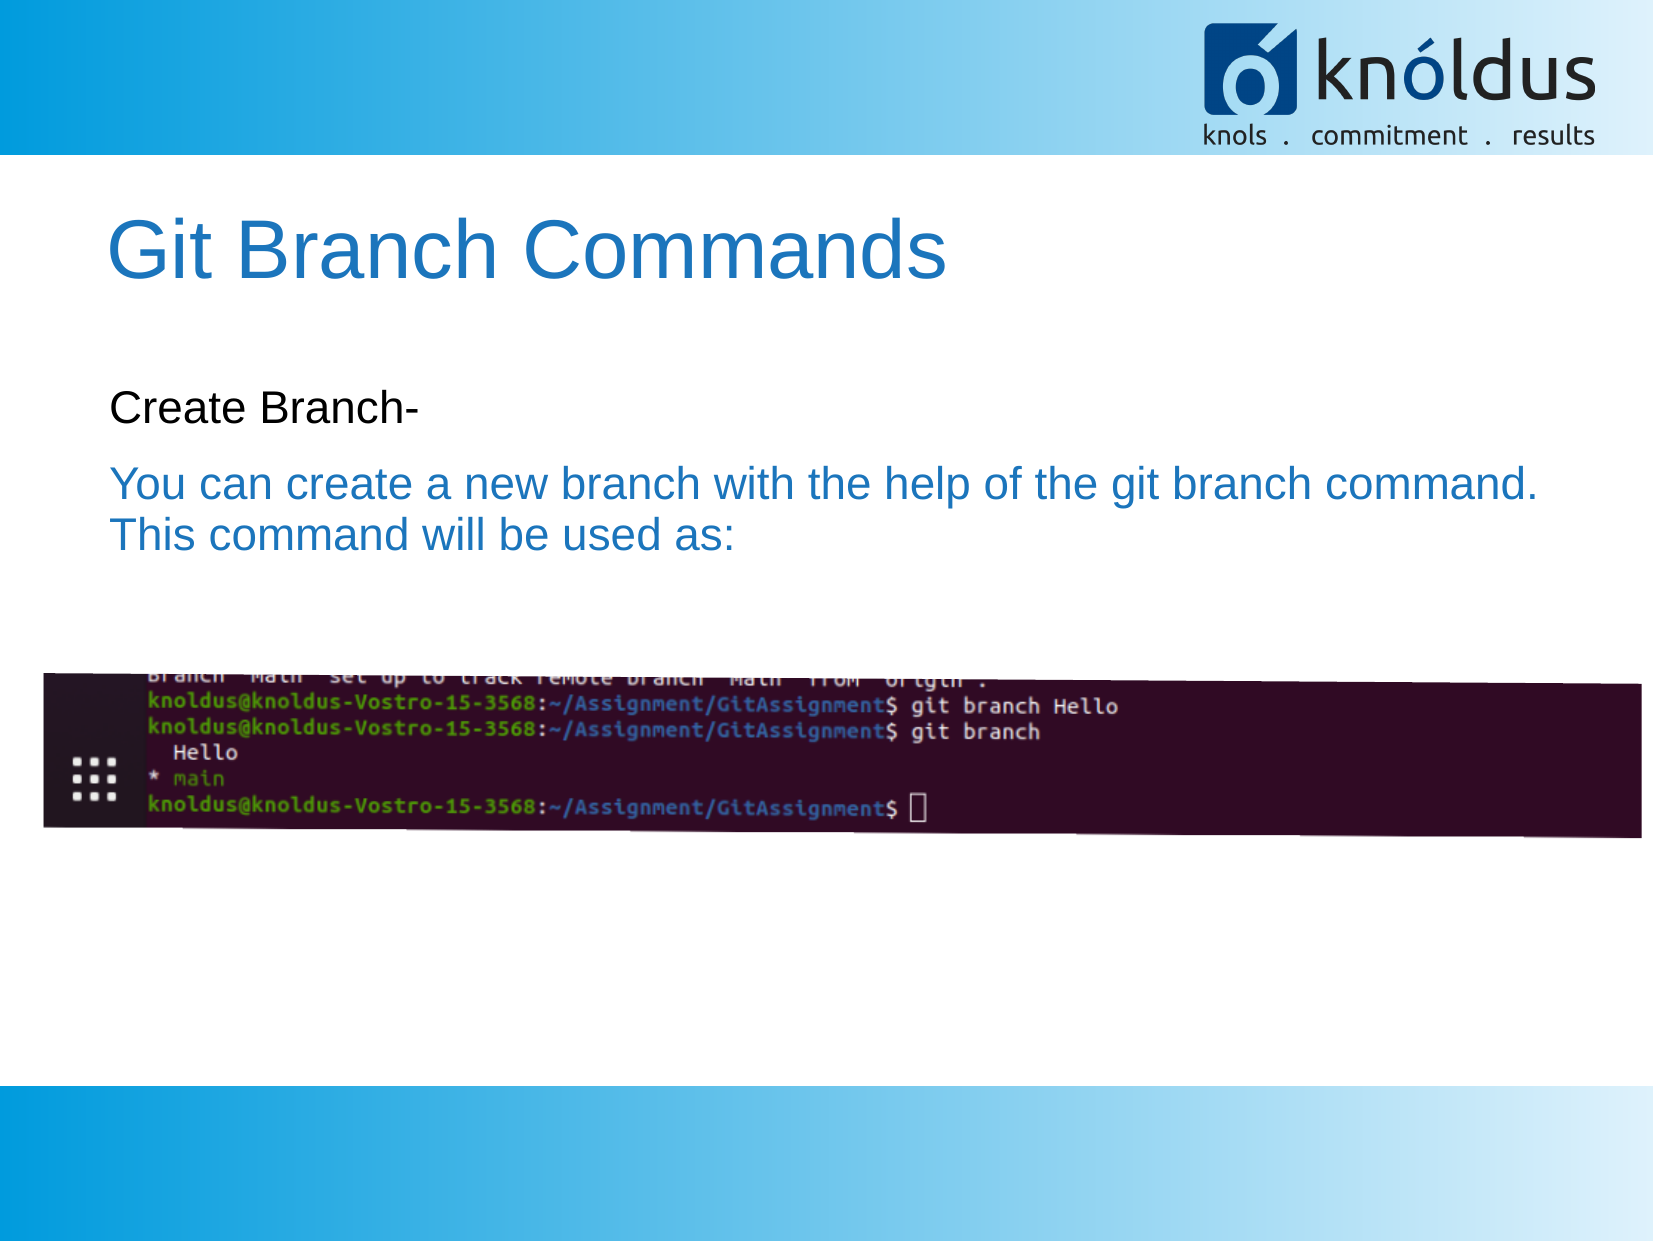

# Git Branch Commands
Create Branch-
You can create a new branch with the help of the git branch command. This command will be used as: